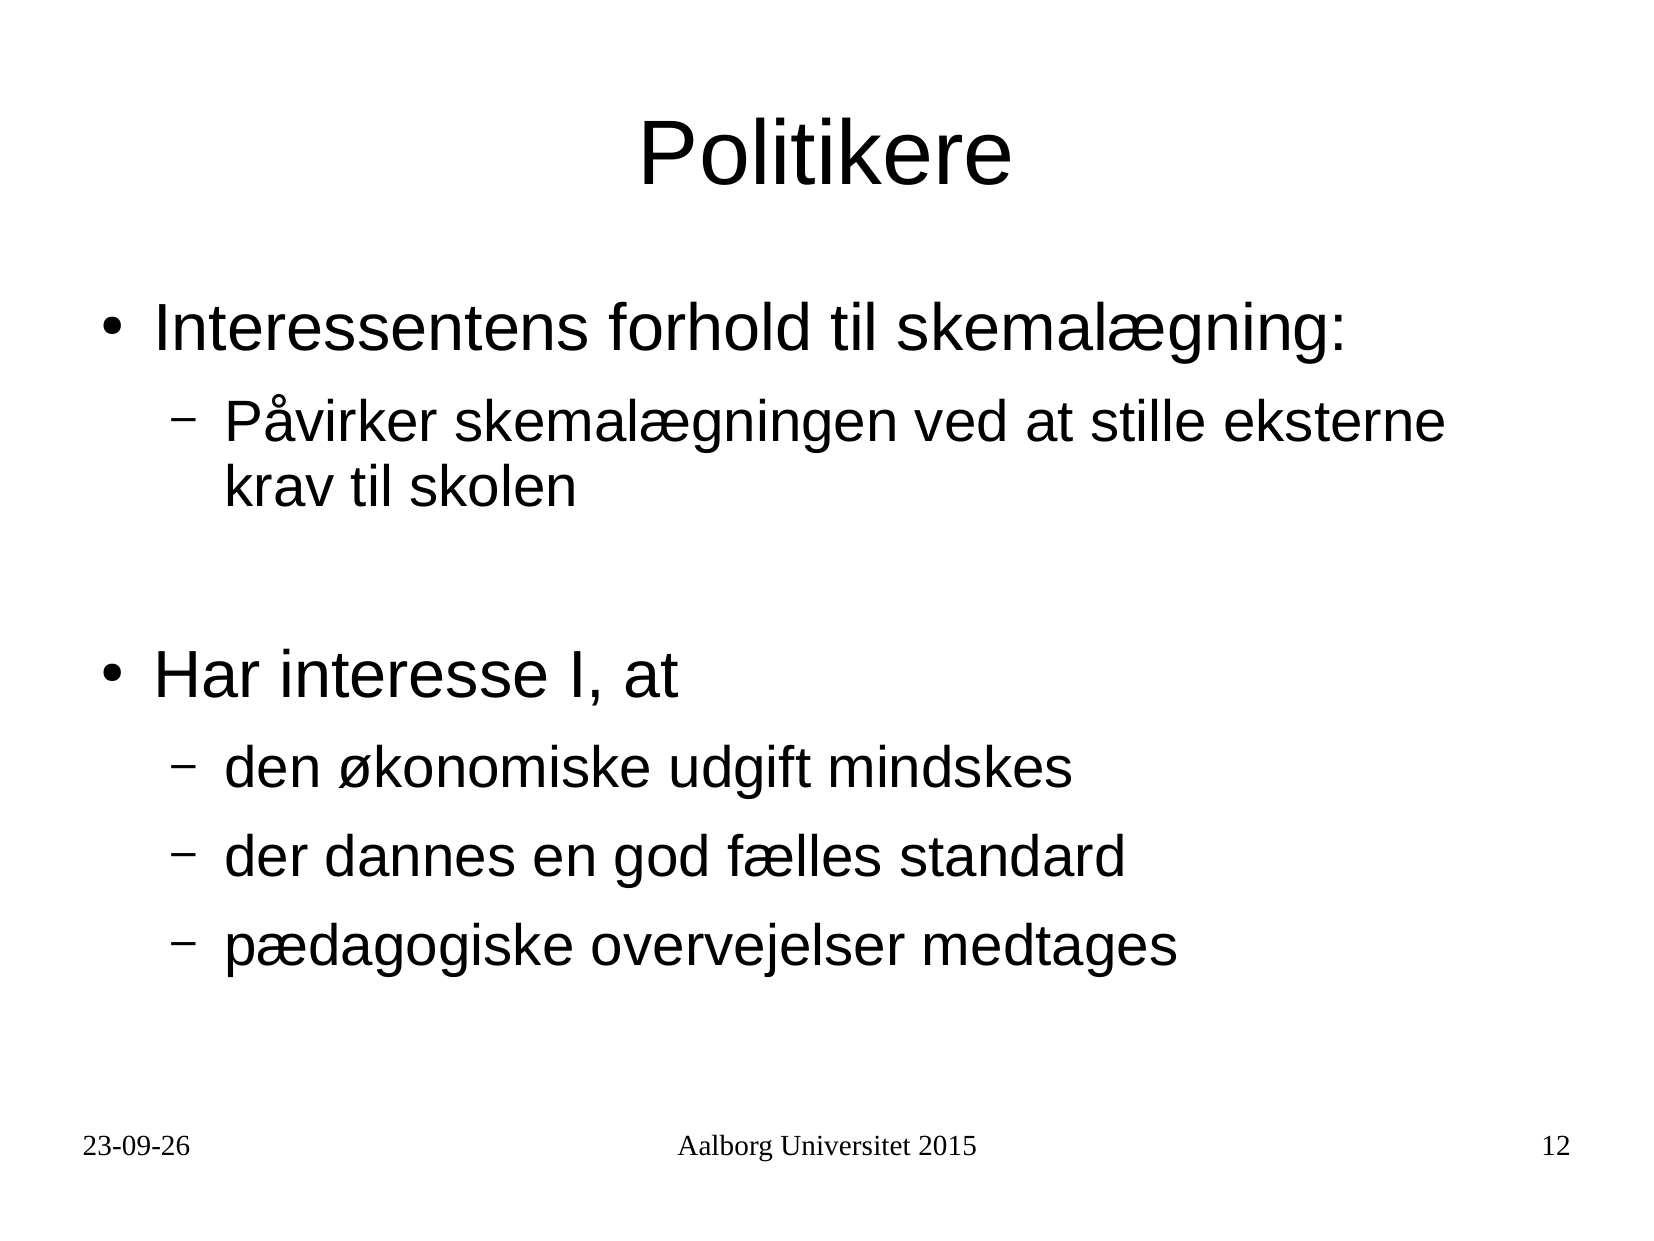

# Politikere
Interessentens forhold til skemalægning:
Påvirker skemalægningen ved at stille eksterne krav til skolen
Har interesse I, at
den økonomiske udgift mindskes
der dannes en god fælles standard
pædagogiske overvejelser medtages
Aalborg Universitet 2015
12